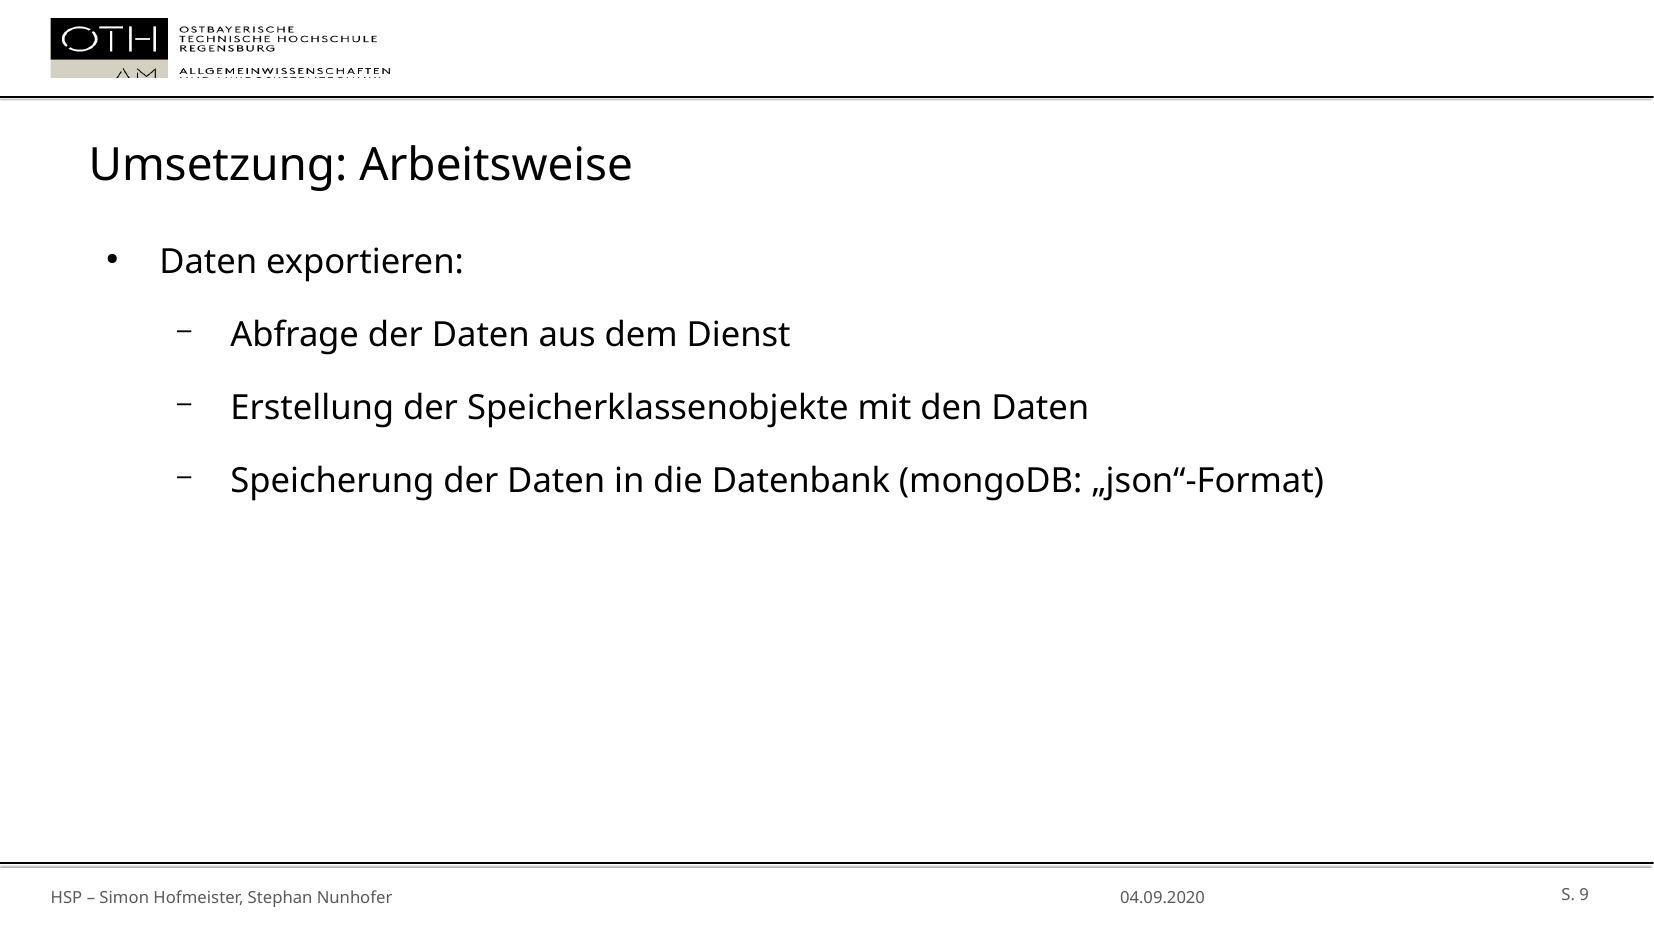

# Umsetzung: Arbeitsweise
Daten exportieren:
Abfrage der Daten aus dem Dienst
Erstellung der Speicherklassenobjekte mit den Daten
Speicherung der Daten in die Datenbank (mongoDB: „json“-Format)
9
HSP - Simon Hofmeister, Stephan Nunhofer